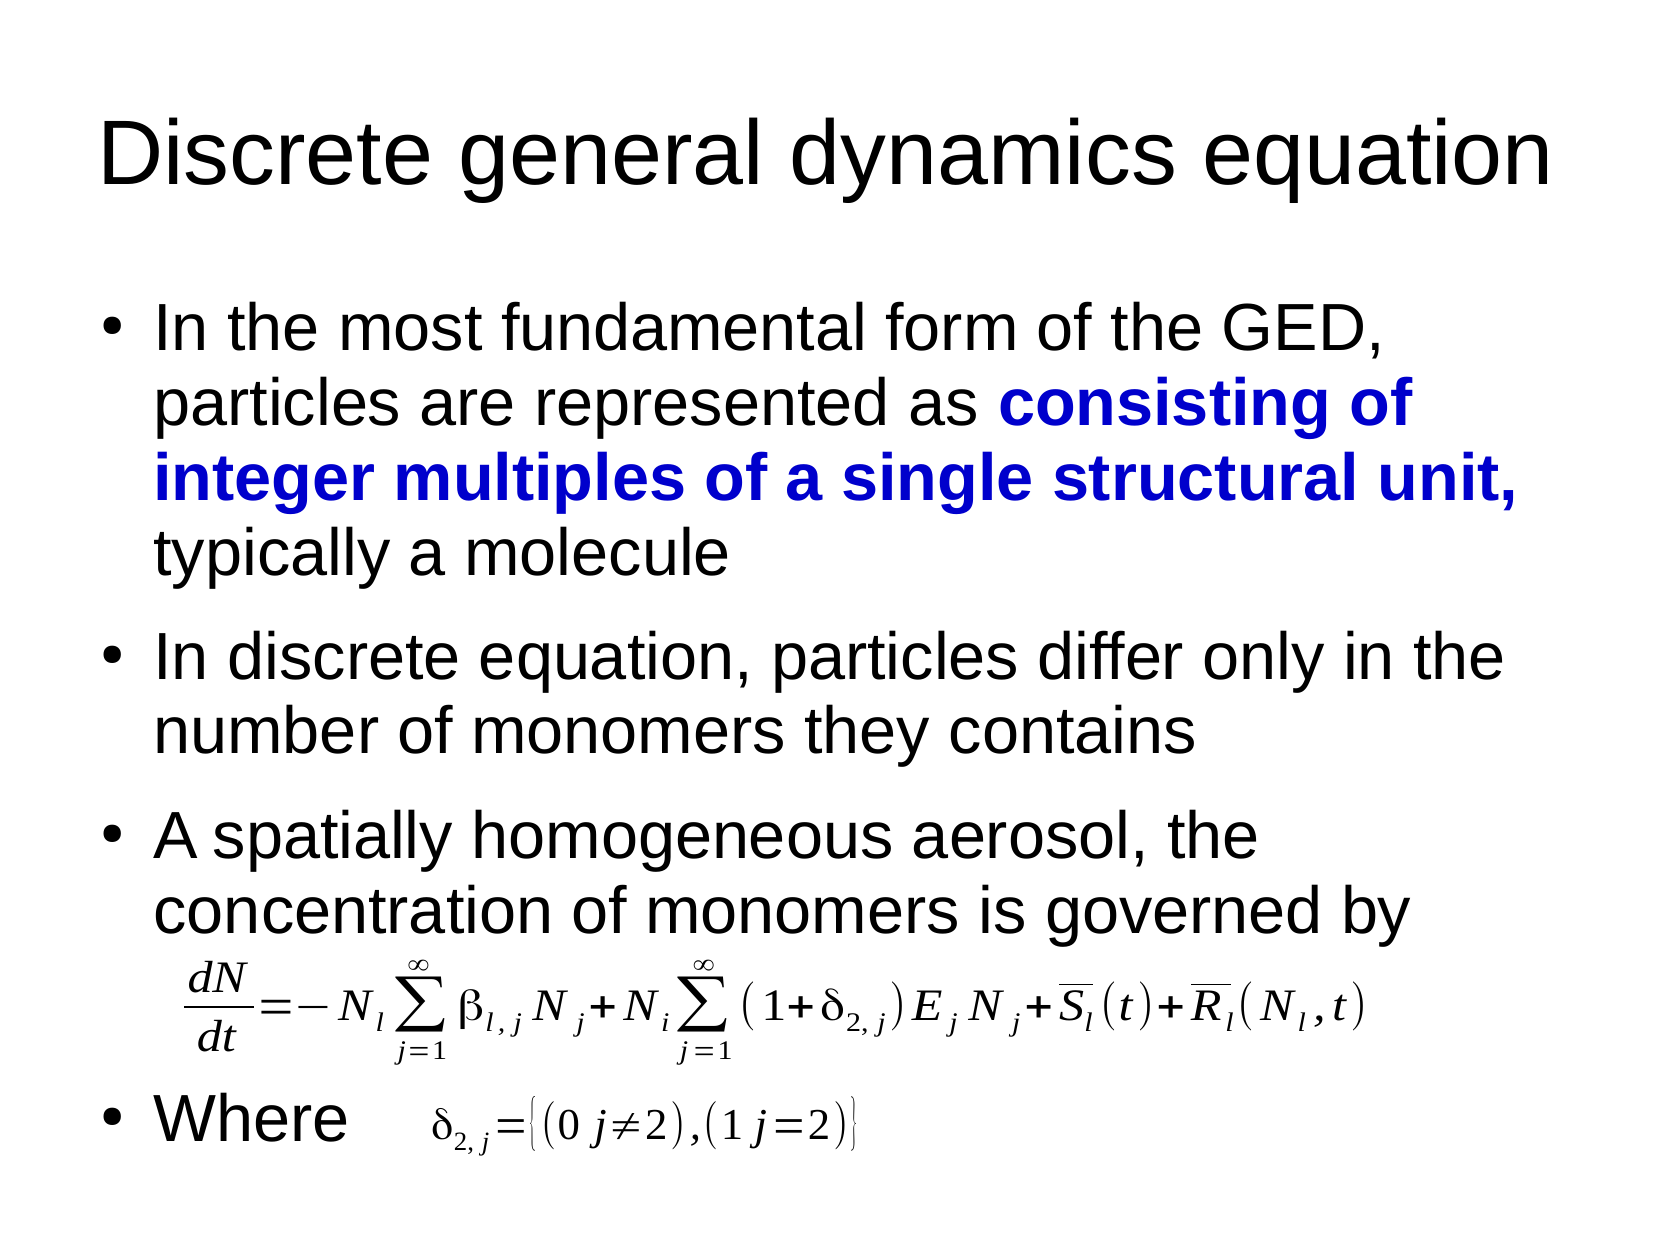

# Discrete general dynamics equation
In the most fundamental form of the GED, particles are represented as consisting of integer multiples of a single structural unit, typically a molecule
In discrete equation, particles differ only in the number of monomers they contains
A spatially homogeneous aerosol, the concentration of monomers is governed by
Where